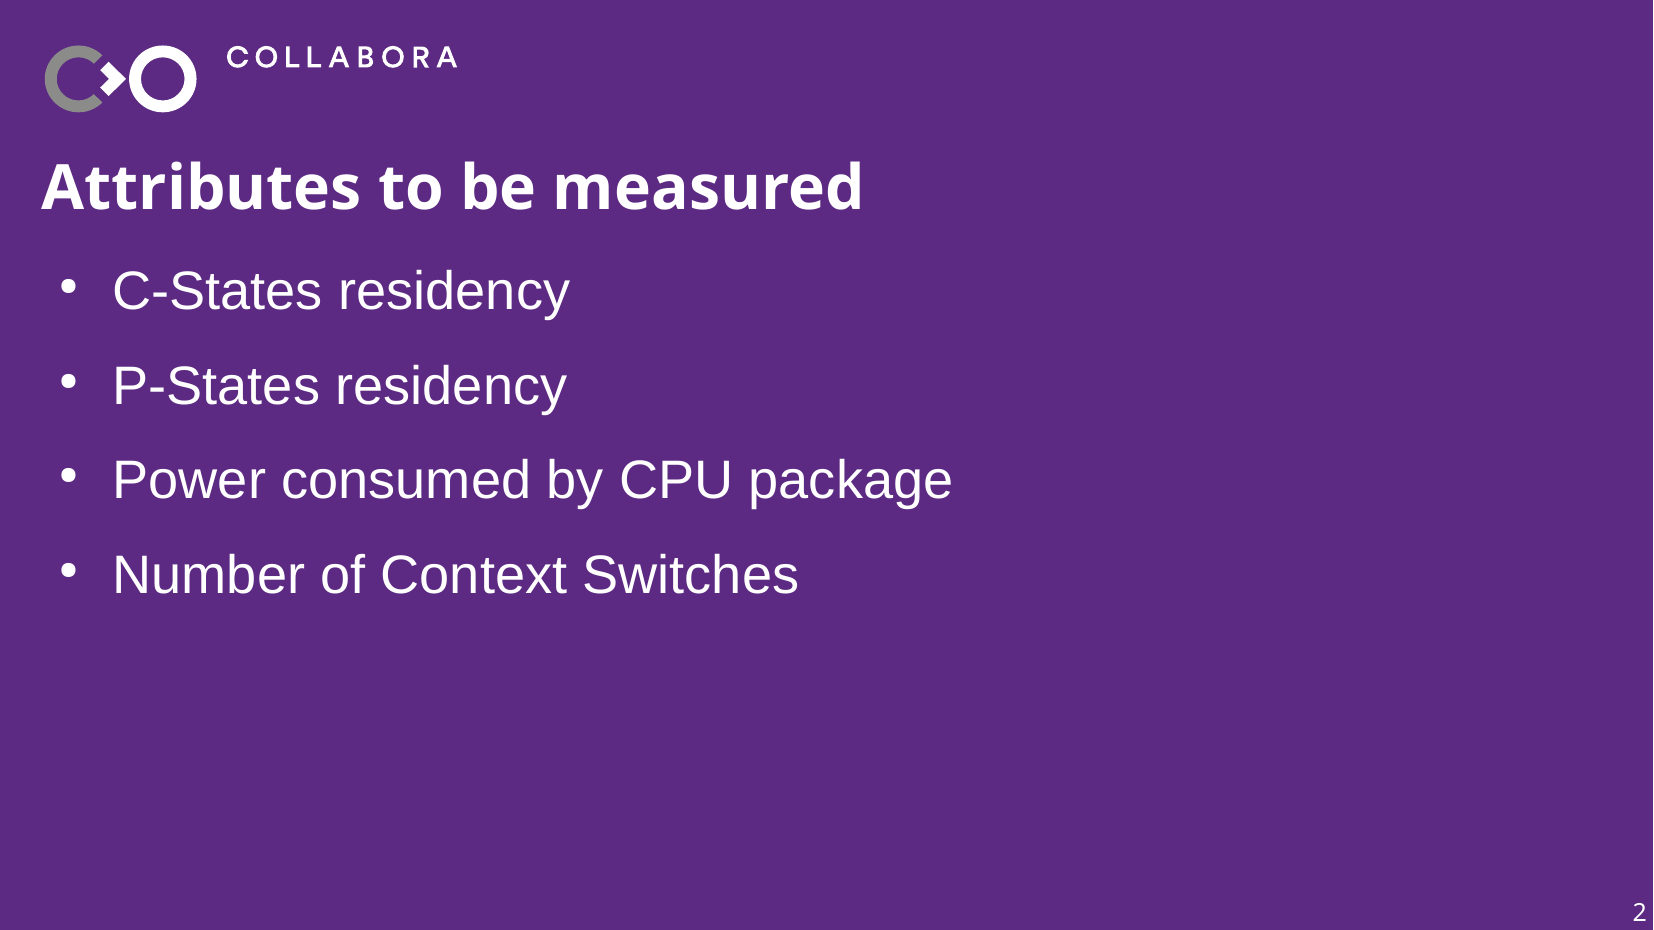

# Attributes to be measured
C-States residency
P-States residency
Power consumed by CPU package
Number of Context Switches